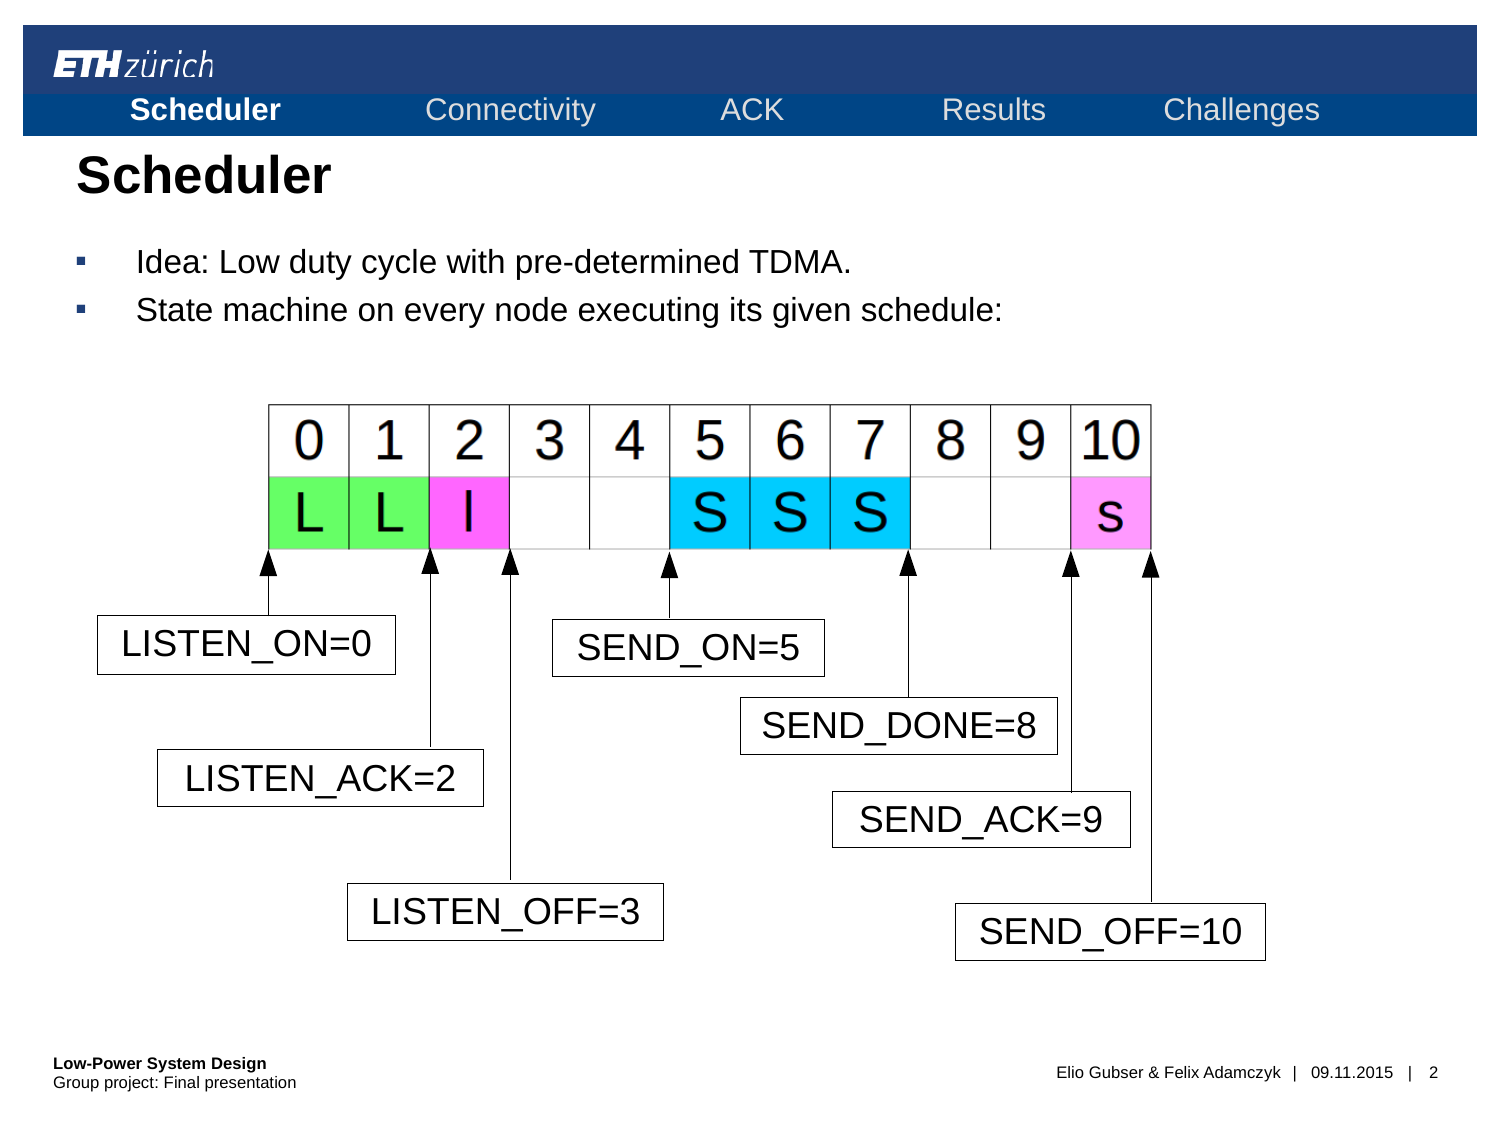

Scheduler		Connectivity		ACK			Results		Challenges
# Scheduler
Idea: Low duty cycle with pre-determined TDMA.
State machine on every node executing its given schedule:
LISTEN_ON=0
SEND_ON=5
SEND_DONE=8
LISTEN_ACK=2
SEND_ACK=9
LISTEN_OFF=3
SEND_OFF=10
Elio Gubser & Felix Adamczyk
09.11.2015
2